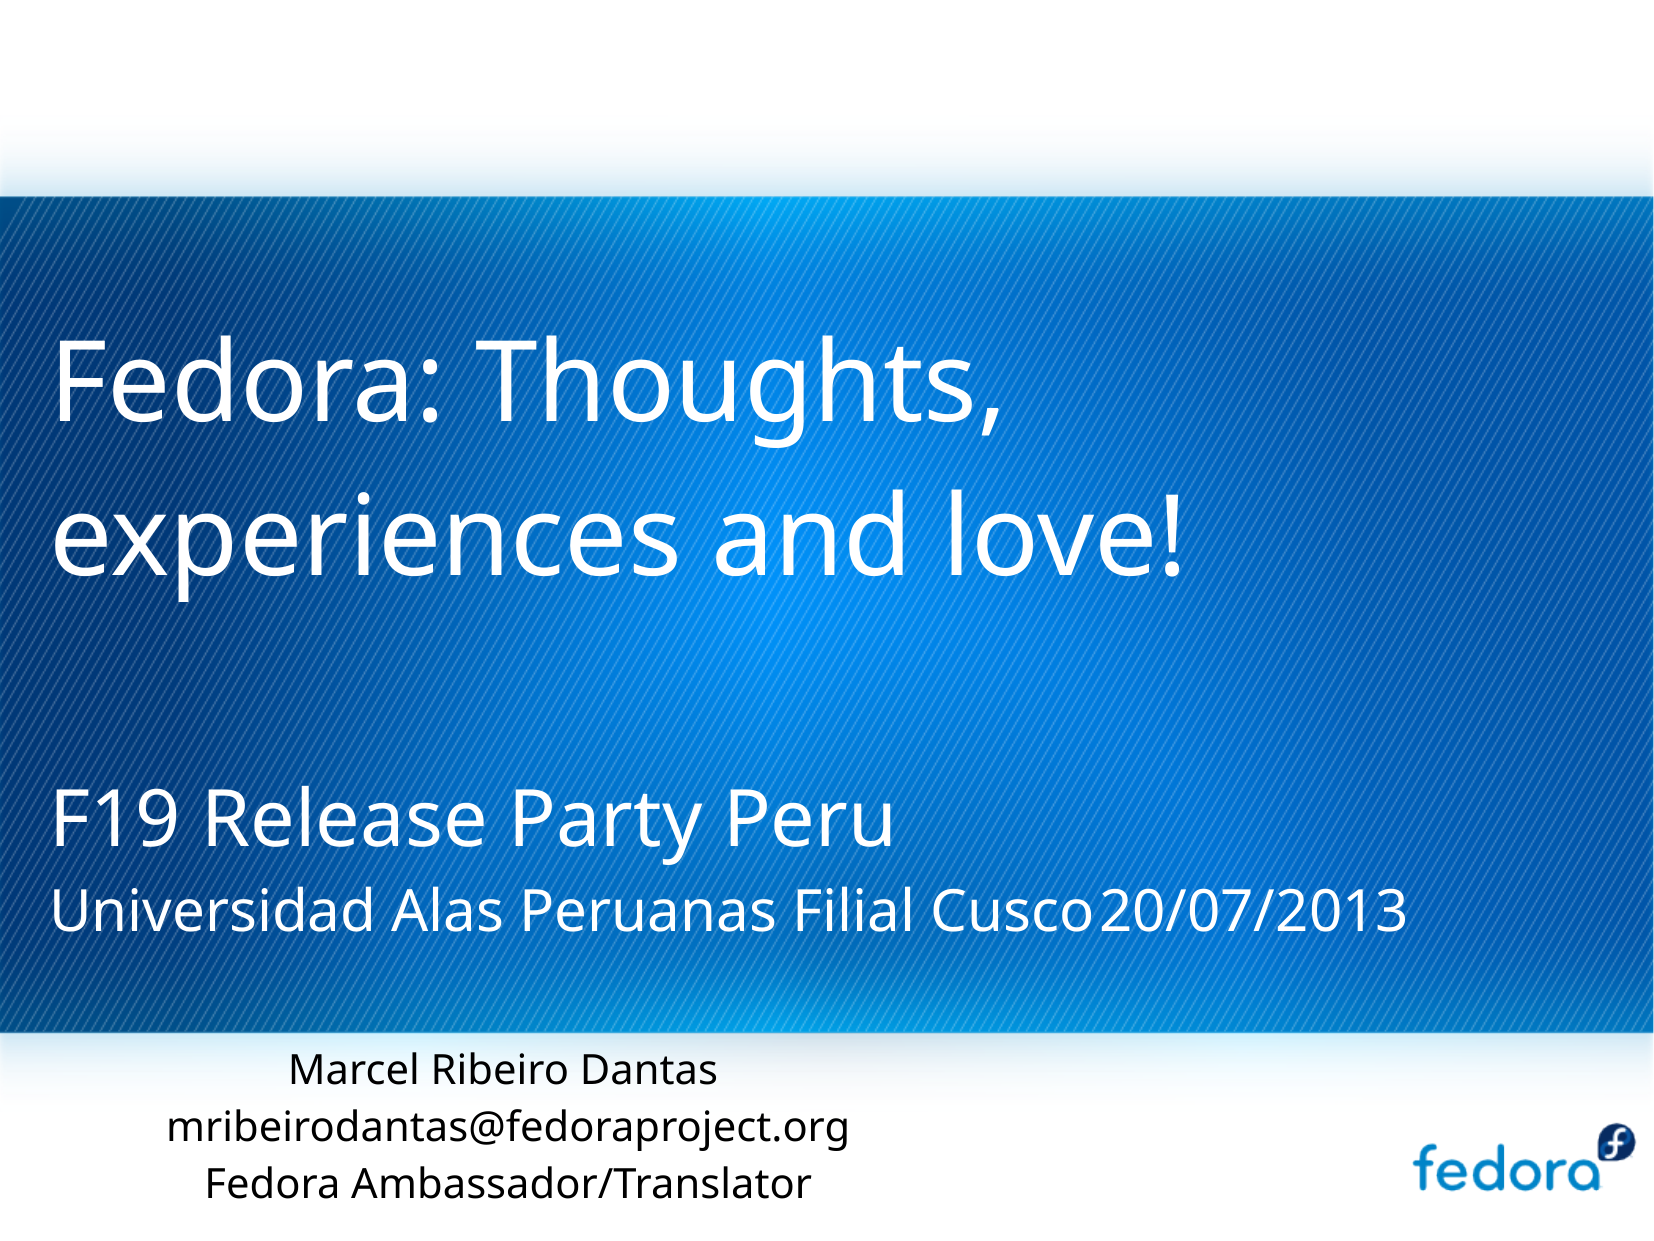

Fedora: Thoughts, experiences and love!
F19 Release Party Peru
Universidad Alas Peruanas Filial Cusco	20/07/2013
# Marcel Ribeiro Dantas mribeirodantas@fedoraproject.org
Fedora Ambassador/Translator